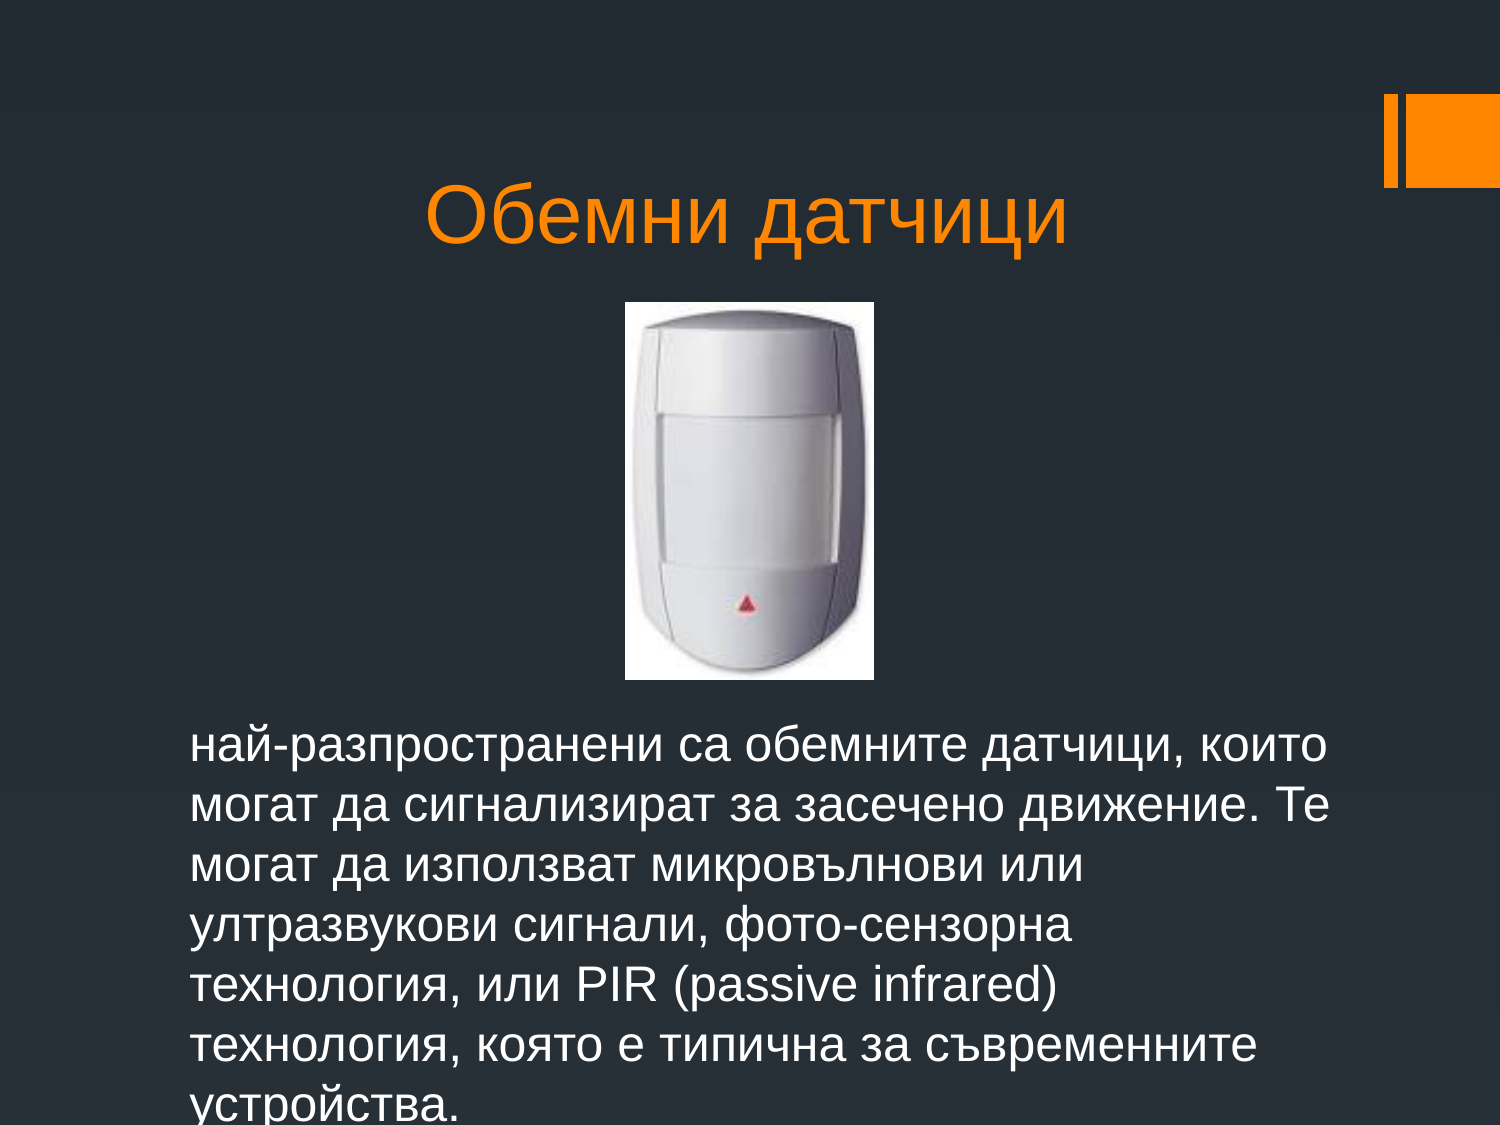

# Обемни датчици
най-разпространени са обемните датчици, които могат да сигнализират за засечено движение. Те могат да използват микровълнови или ултразвукови сигнали, фото-сензорна технология, или PIR (passive infrared) технология, която е типична за съвременните устройства.